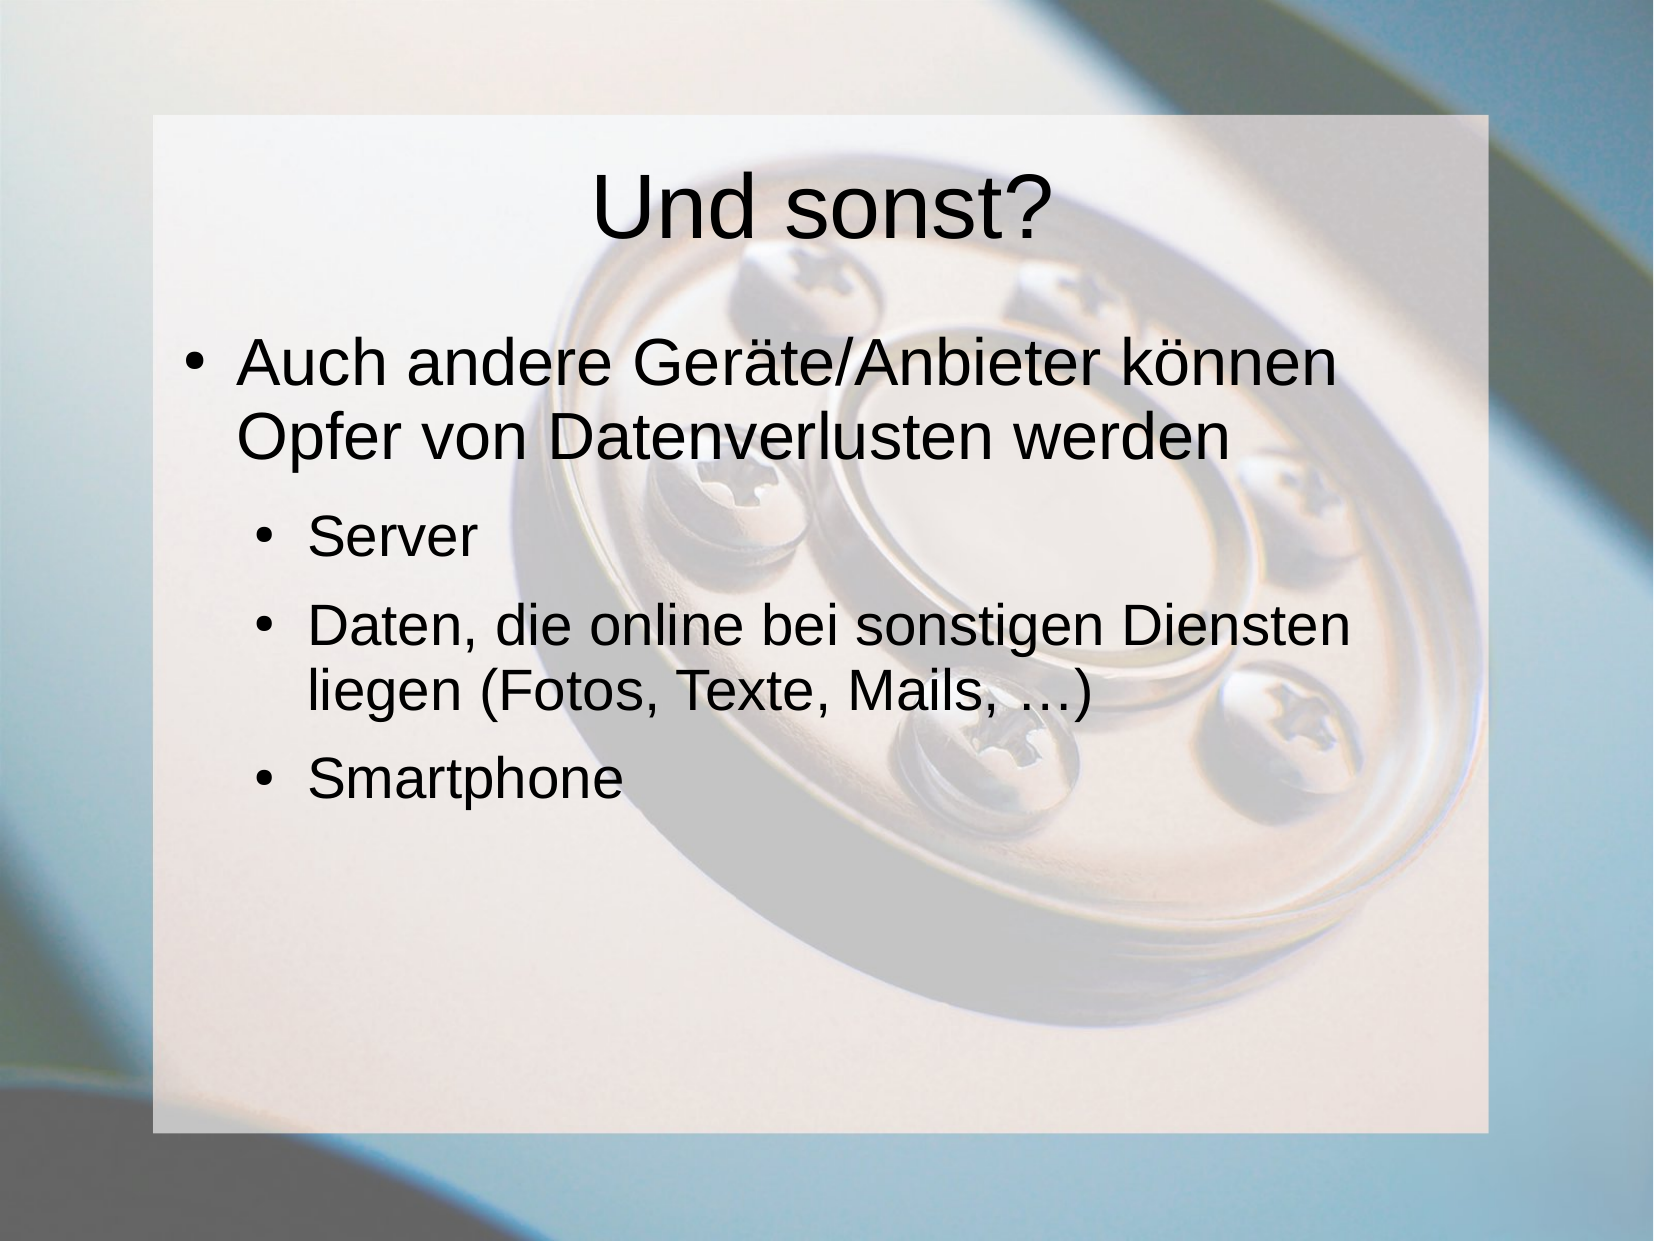

# Und sonst?
Auch andere Geräte/Anbieter können Opfer von Datenverlusten werden
Server
Daten, die online bei sonstigen Diensten liegen (Fotos, Texte, Mails, …)
Smartphone